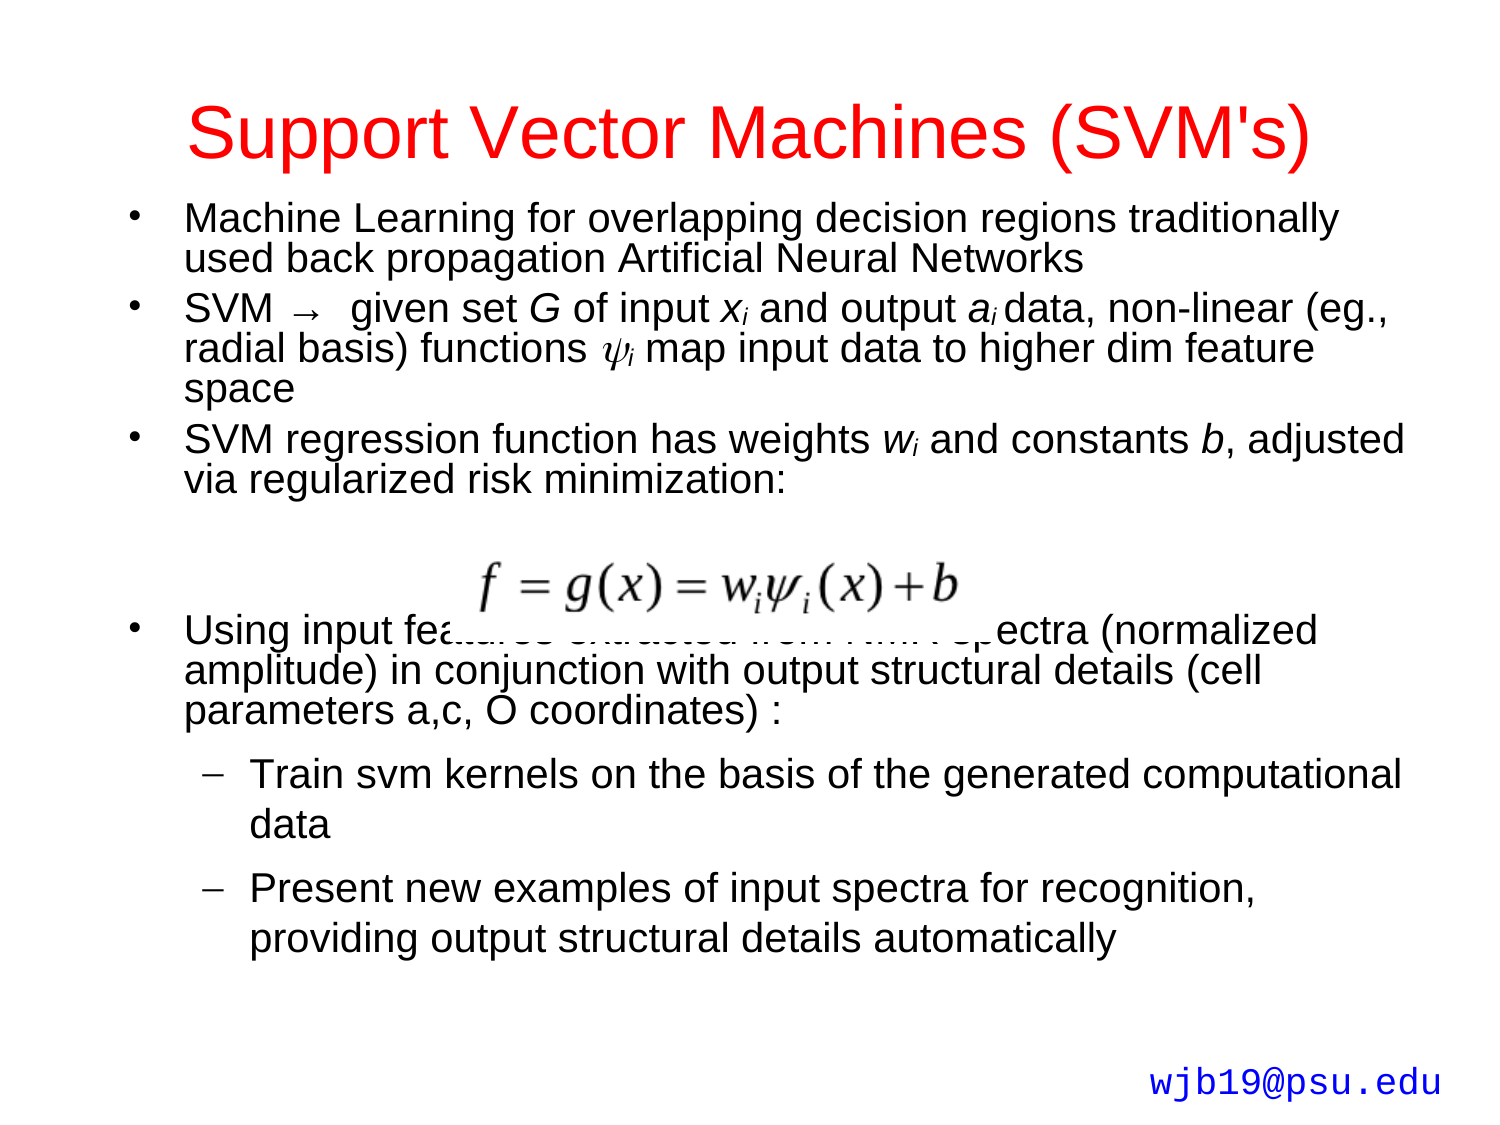

# Support Vector Machines (SVM's)
Machine Learning for overlapping decision regions traditionally used back propagation Artificial Neural Networks
SVM → given set G of input xi and output ai data, non-linear (eg., radial basis) functions yi map input data to higher dim feature space
SVM regression function has weights wi and constants b, adjusted via regularized risk minimization:
Using input features extracted from NMR spectra (normalized amplitude) in conjunction with output structural details (cell parameters a,c, O coordinates) :
Train svm kernels on the basis of the generated computational data
Present new examples of input spectra for recognition, providing output structural details automatically
wjb19@psu.edu